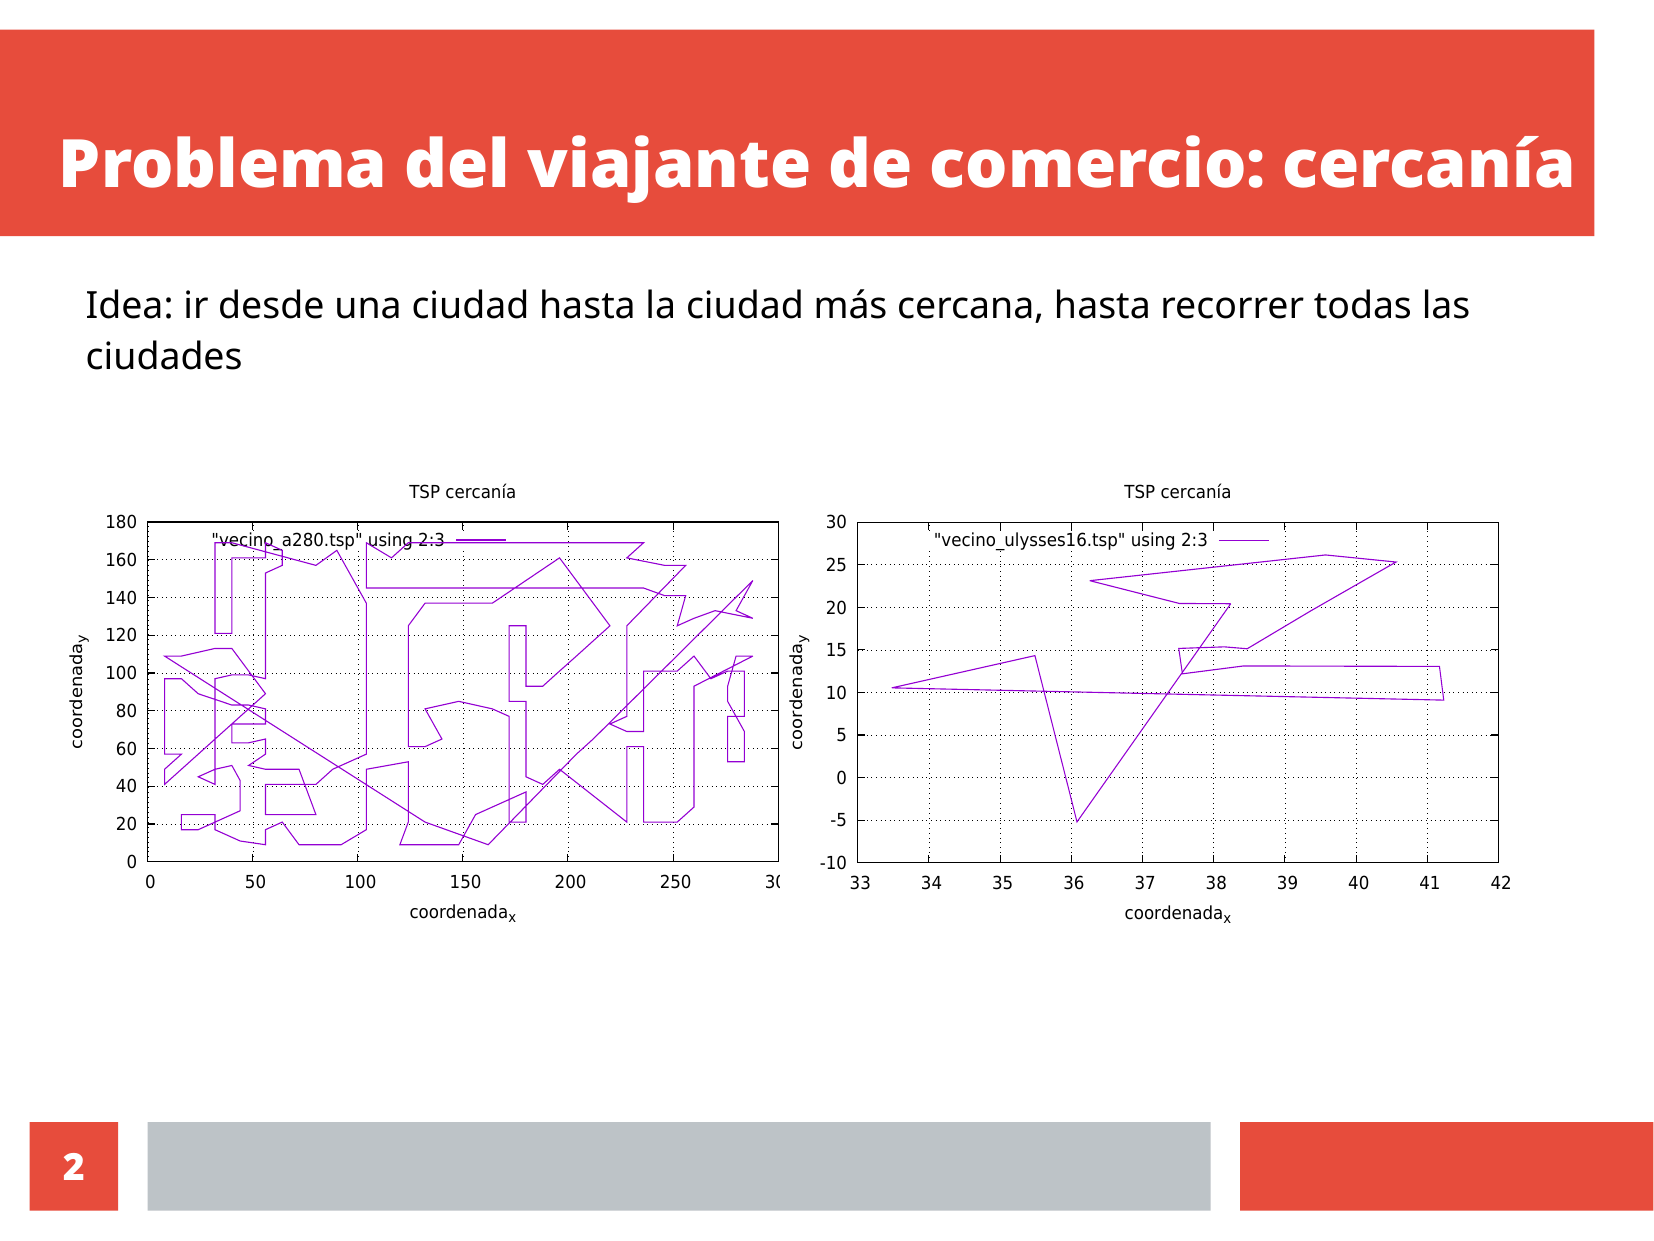

# Problema del viajante de comercio: cercanía
Idea: ir desde una ciudad hasta la ciudad más cercana, hasta recorrer todas las ciudades
2